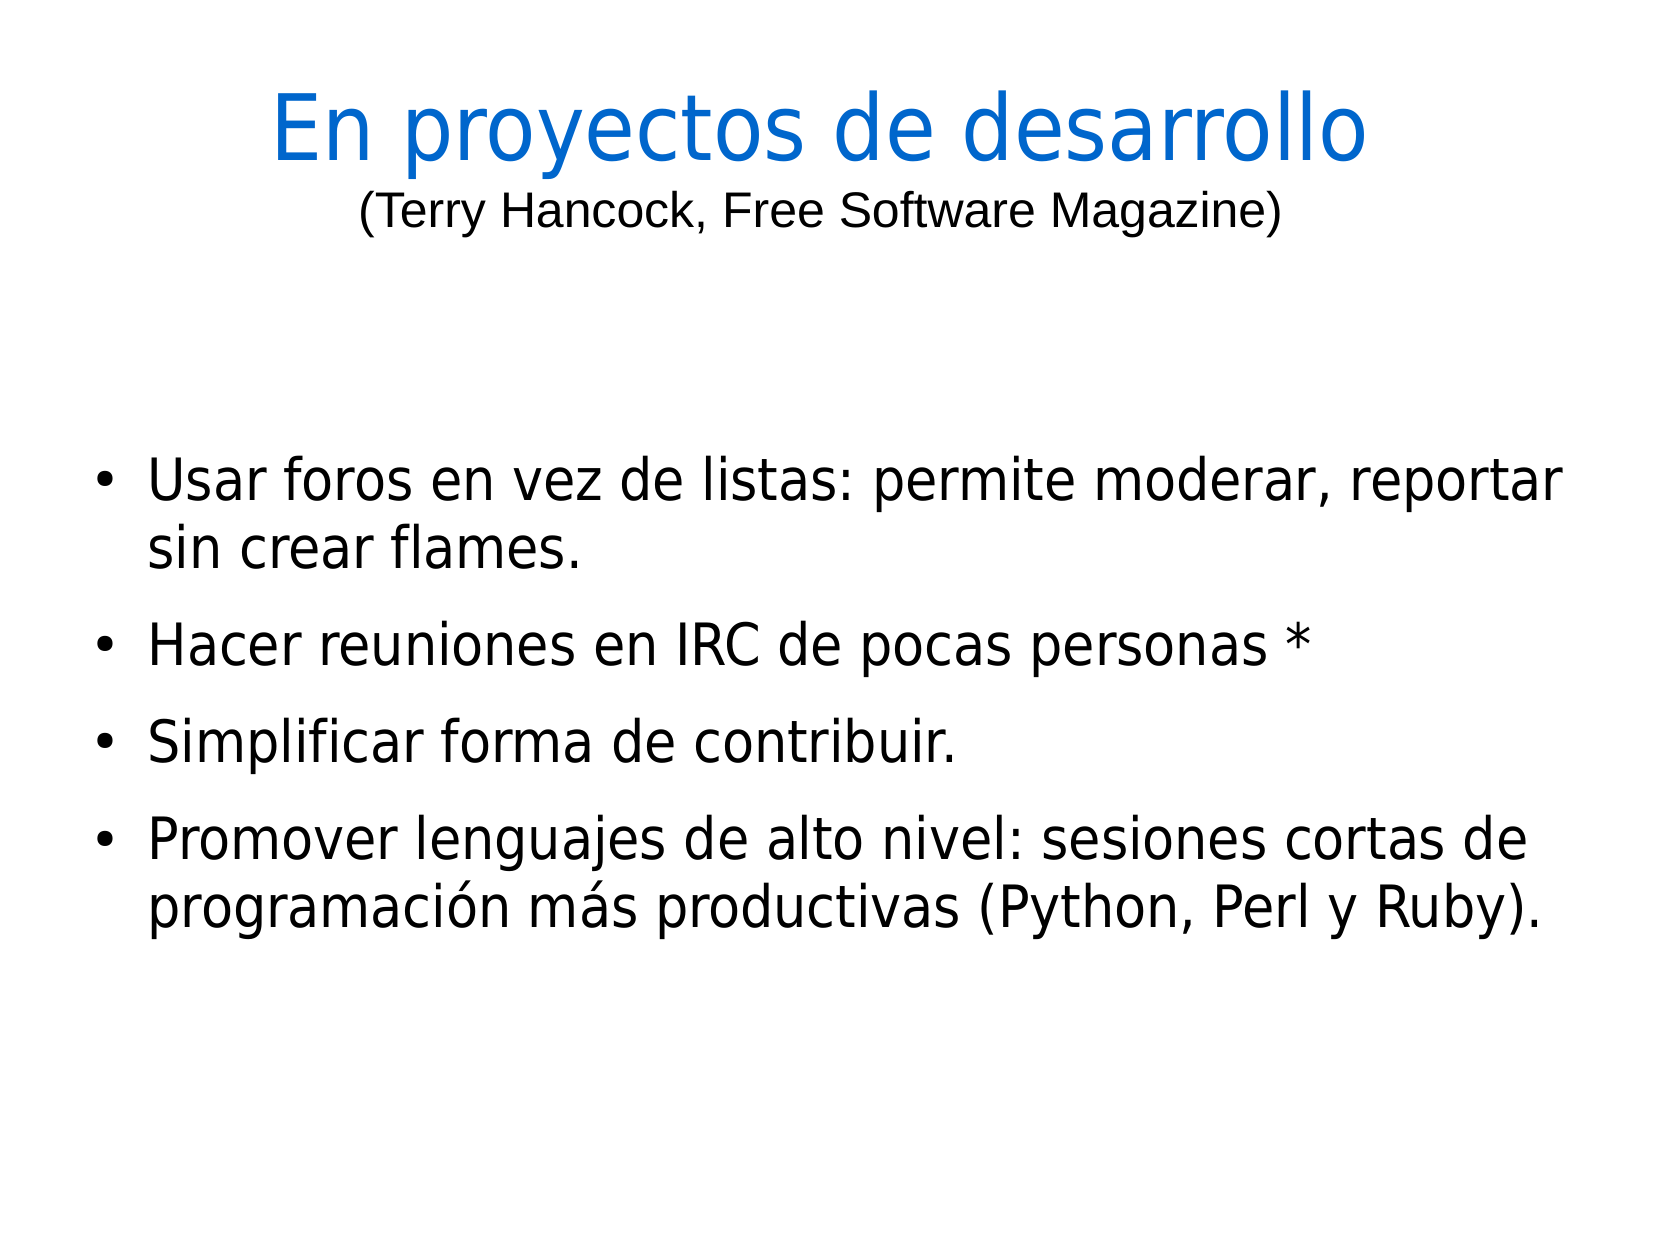

# En proyectos de desarrollo (Terry Hancock, Free Software Magazine)
Usar foros en vez de listas: permite moderar, reportar sin crear flames.
Hacer reuniones en IRC de pocas personas *
Simplificar forma de contribuir.
Promover lenguajes de alto nivel: sesiones cortas de programación más productivas (Python, Perl y Ruby).